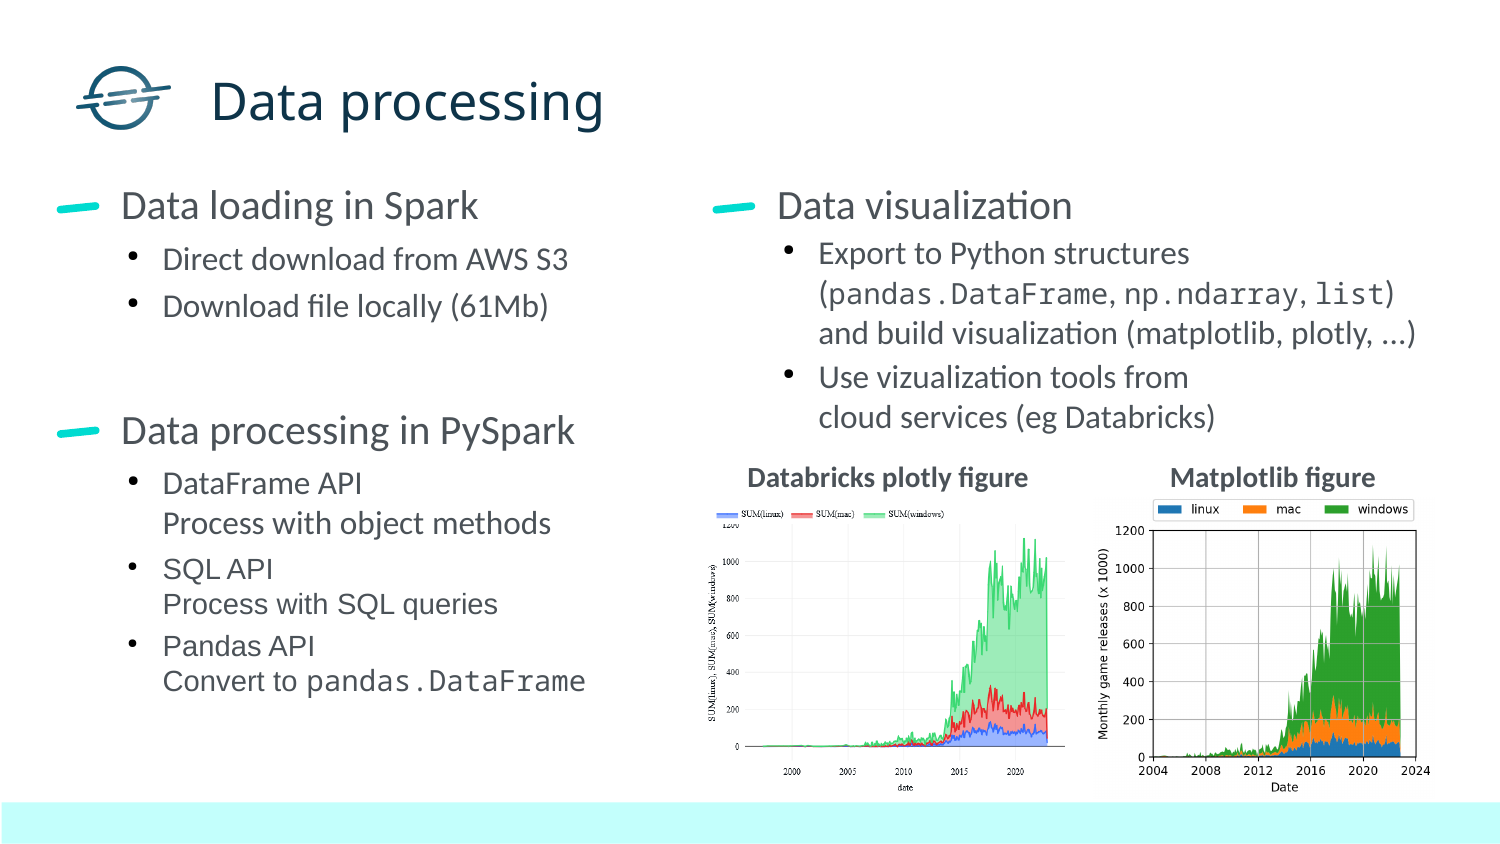

# Data processing
Data loading in Spark
Data visualization
Export to Python structures (pandas.DataFrame, np.ndarray, list)
and build visualization (matplotlib, plotly, ...)
Direct download from AWS S3
Download file locally (61Mb)
Use vizualization tools from cloud services (eg Databricks)
Data processing in PySpark
Databricks plotly figure
Matplotlib figure
DataFrame API
Process with object methods
SQL API
Process with SQL queries
Pandas API
Convert to pandas.DataFrame